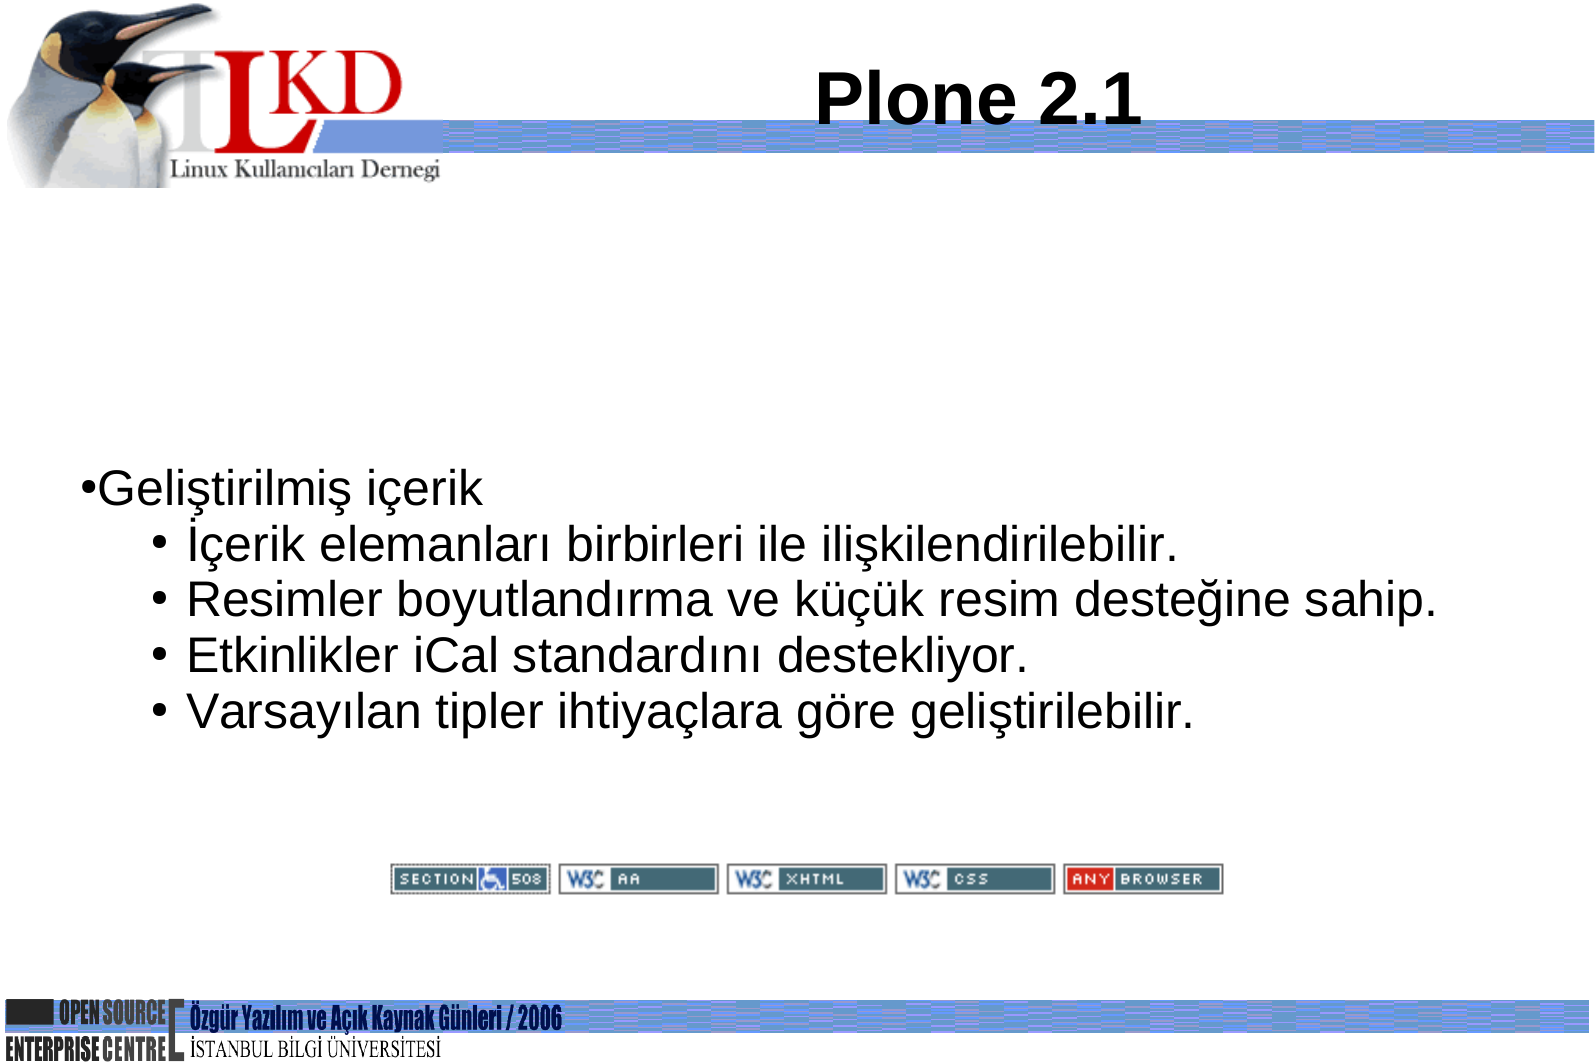

# Plone 2.1
Geliştirilmiş içerik
İçerik elemanları birbirleri ile ilişkilendirilebilir.
Resimler boyutlandırma ve küçük resim desteğine sahip.
Etkinlikler iCal standardını destekliyor.
Varsayılan tipler ihtiyaçlara göre geliştirilebilir.